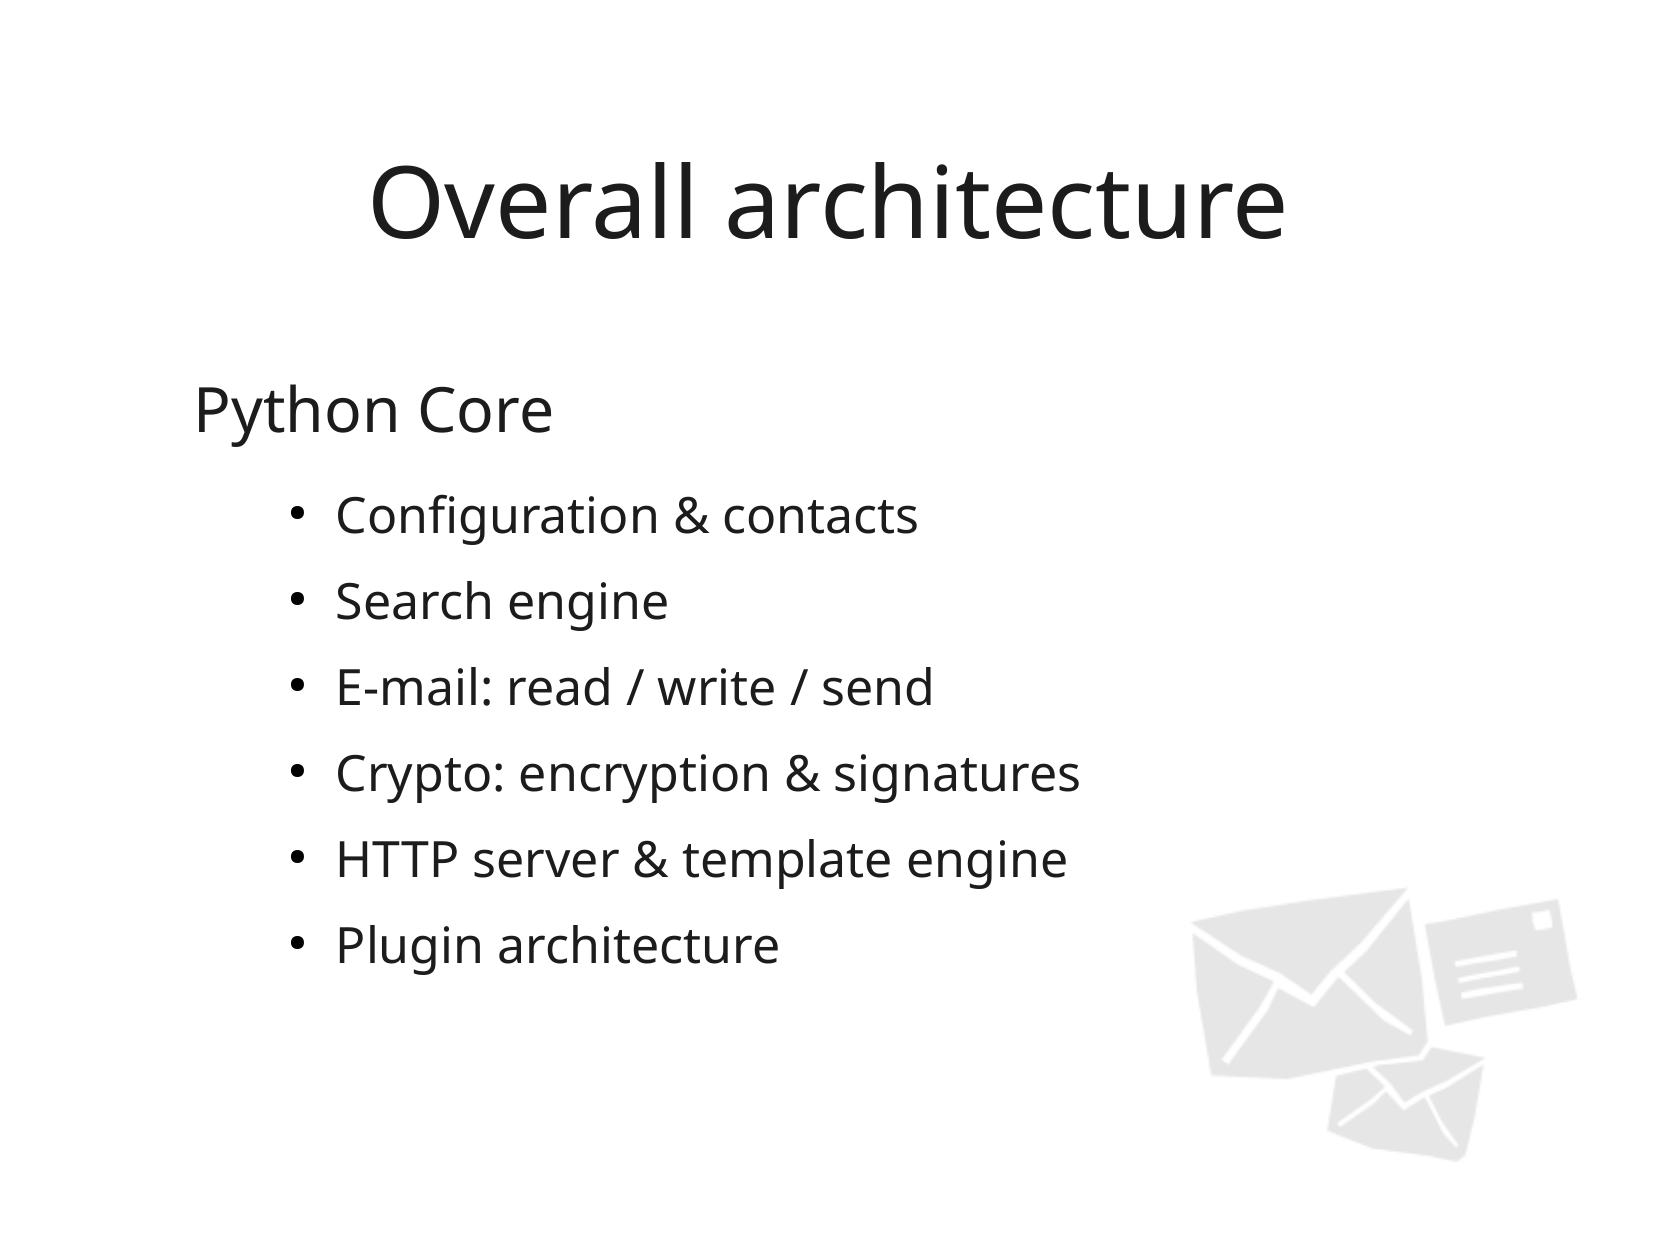

# Overall architecture
Python Core
Configuration & contacts
Search engine
E-mail: read / write / send
Crypto: encryption & signatures
HTTP server & template engine
Plugin architecture